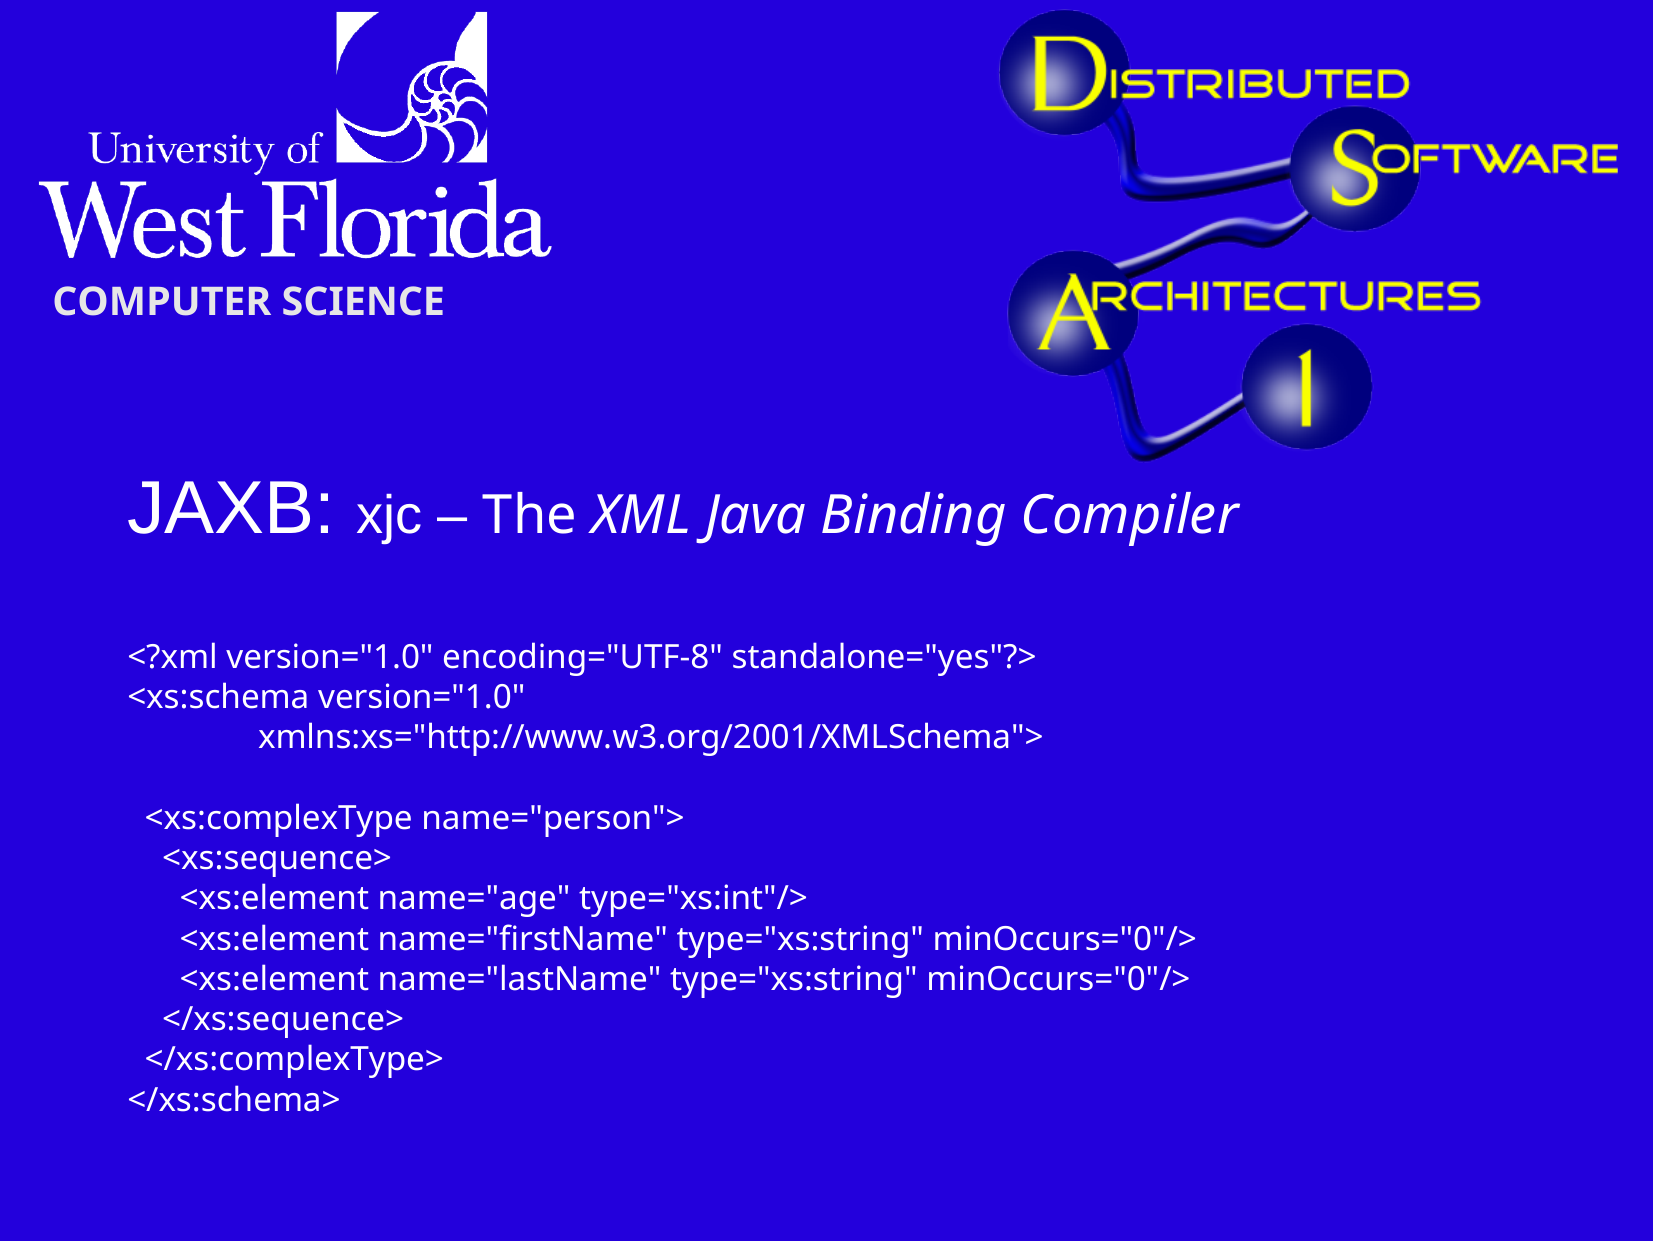

COMPUTER SCIENCE
JAXB: xjc – The XML Java Binding Compiler
<?xml version="1.0" encoding="UTF-8" standalone="yes"?>
<xs:schema version="1.0"
 xmlns:xs="http://www.w3.org/2001/XMLSchema">
 <xs:complexType name="person">
 <xs:sequence>
 <xs:element name="age" type="xs:int"/>
 <xs:element name="firstName" type="xs:string" minOccurs="0"/>
 <xs:element name="lastName" type="xs:string" minOccurs="0"/>
 </xs:sequence>
 </xs:complexType>
</xs:schema>